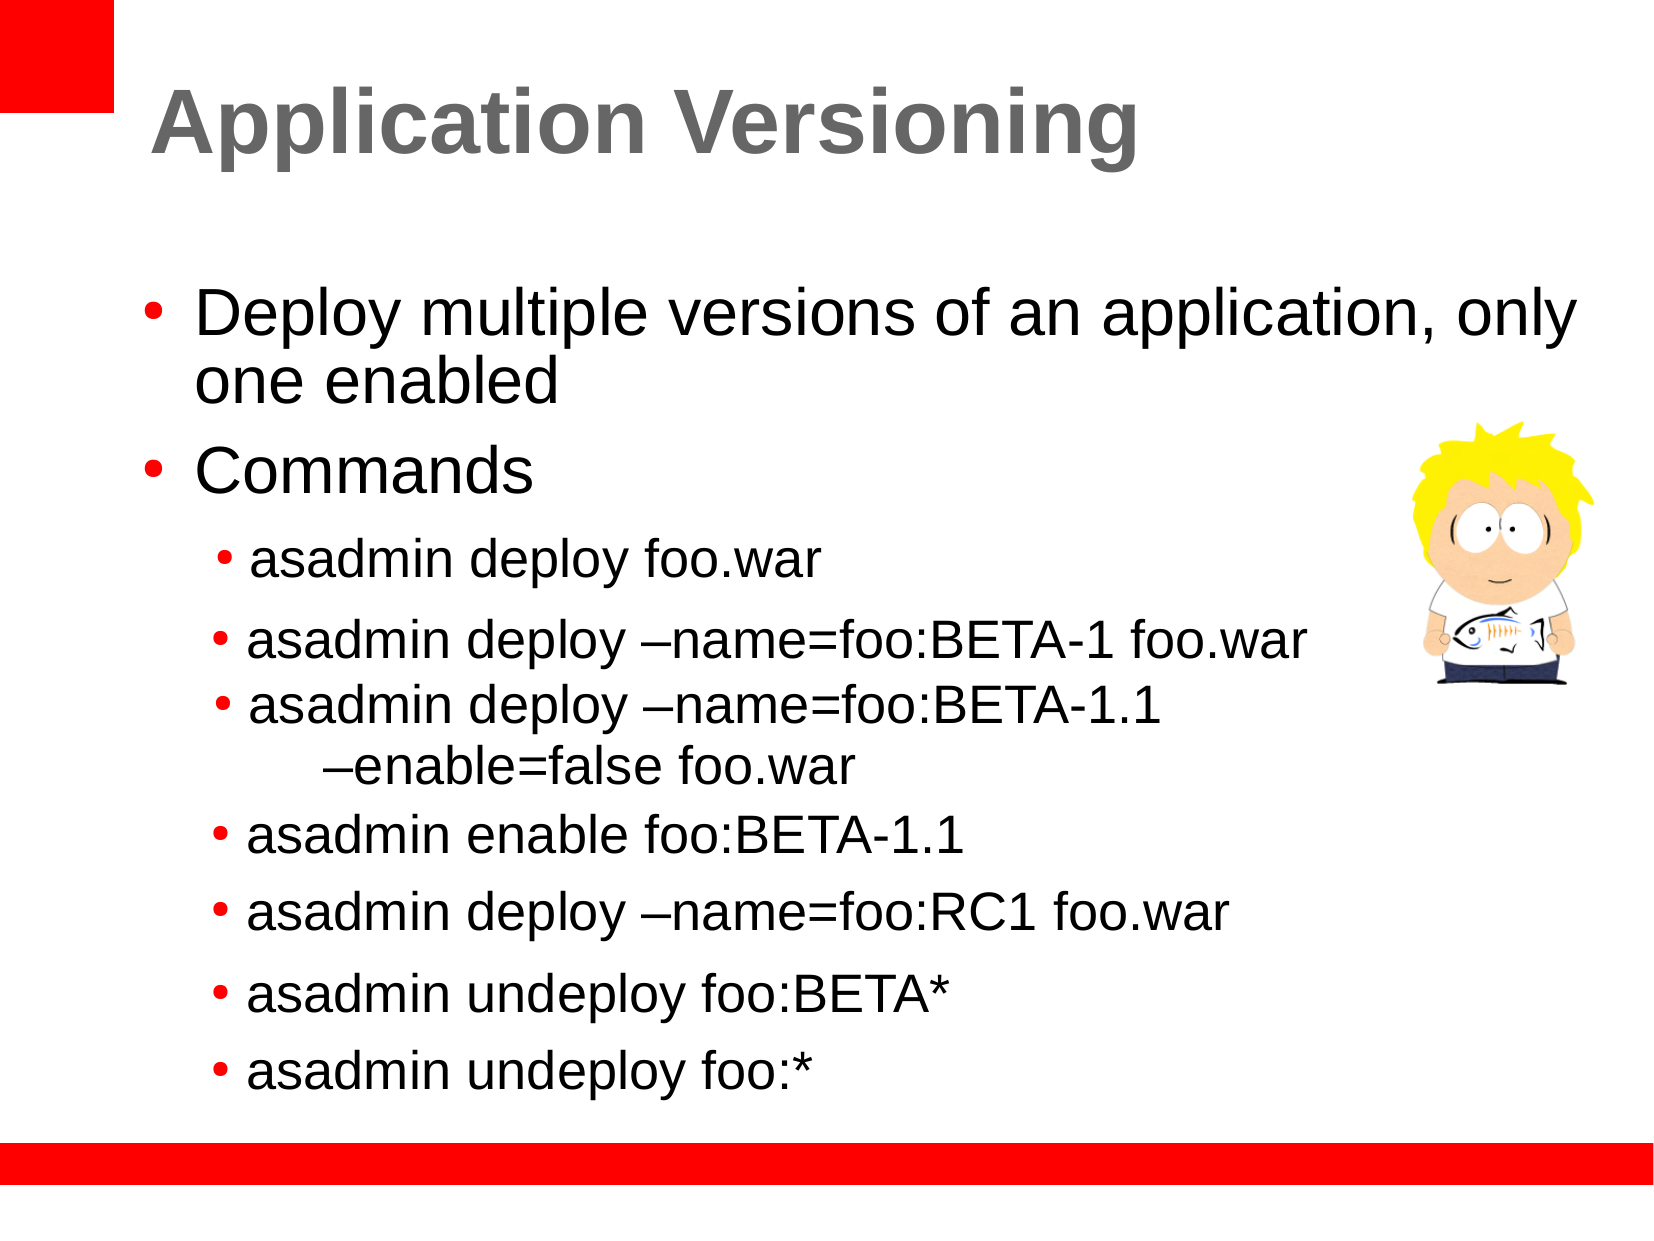

# Application Versioning
Deploy multiple versions of an application, only one enabled
Commands
 asadmin deploy foo.war
asadmin deploy –name=foo:BETA-1 foo.war
asadmin deploy –name=foo:BETA-1.1
 –enable=false foo.war
asadmin enable foo:BETA-1.1
asadmin deploy –name=foo:RC1 foo.war
asadmin undeploy foo:BETA*
asadmin undeploy foo:*